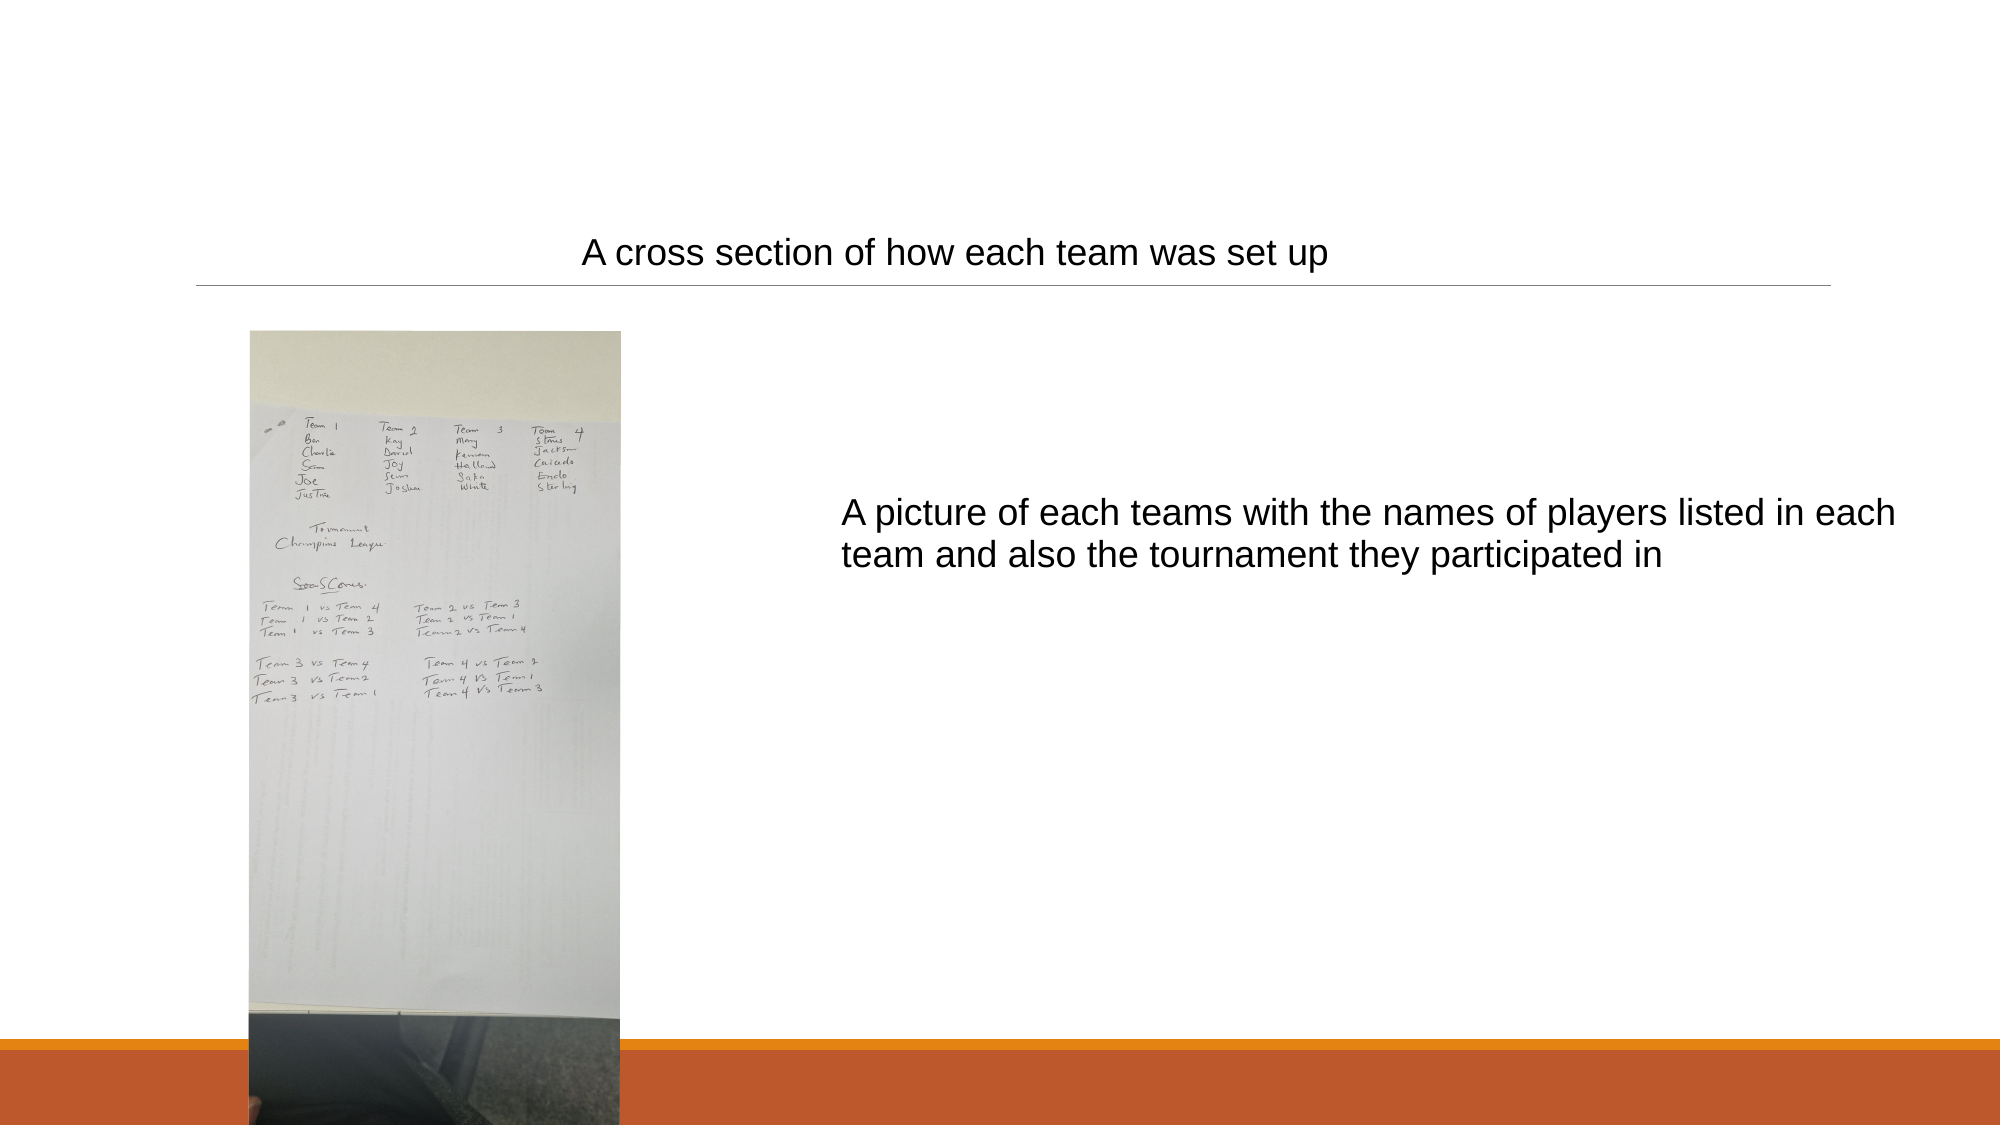

A cross section of how each team was set up
A picture of each teams with the names of players listed in each team and also the tournament they participated in